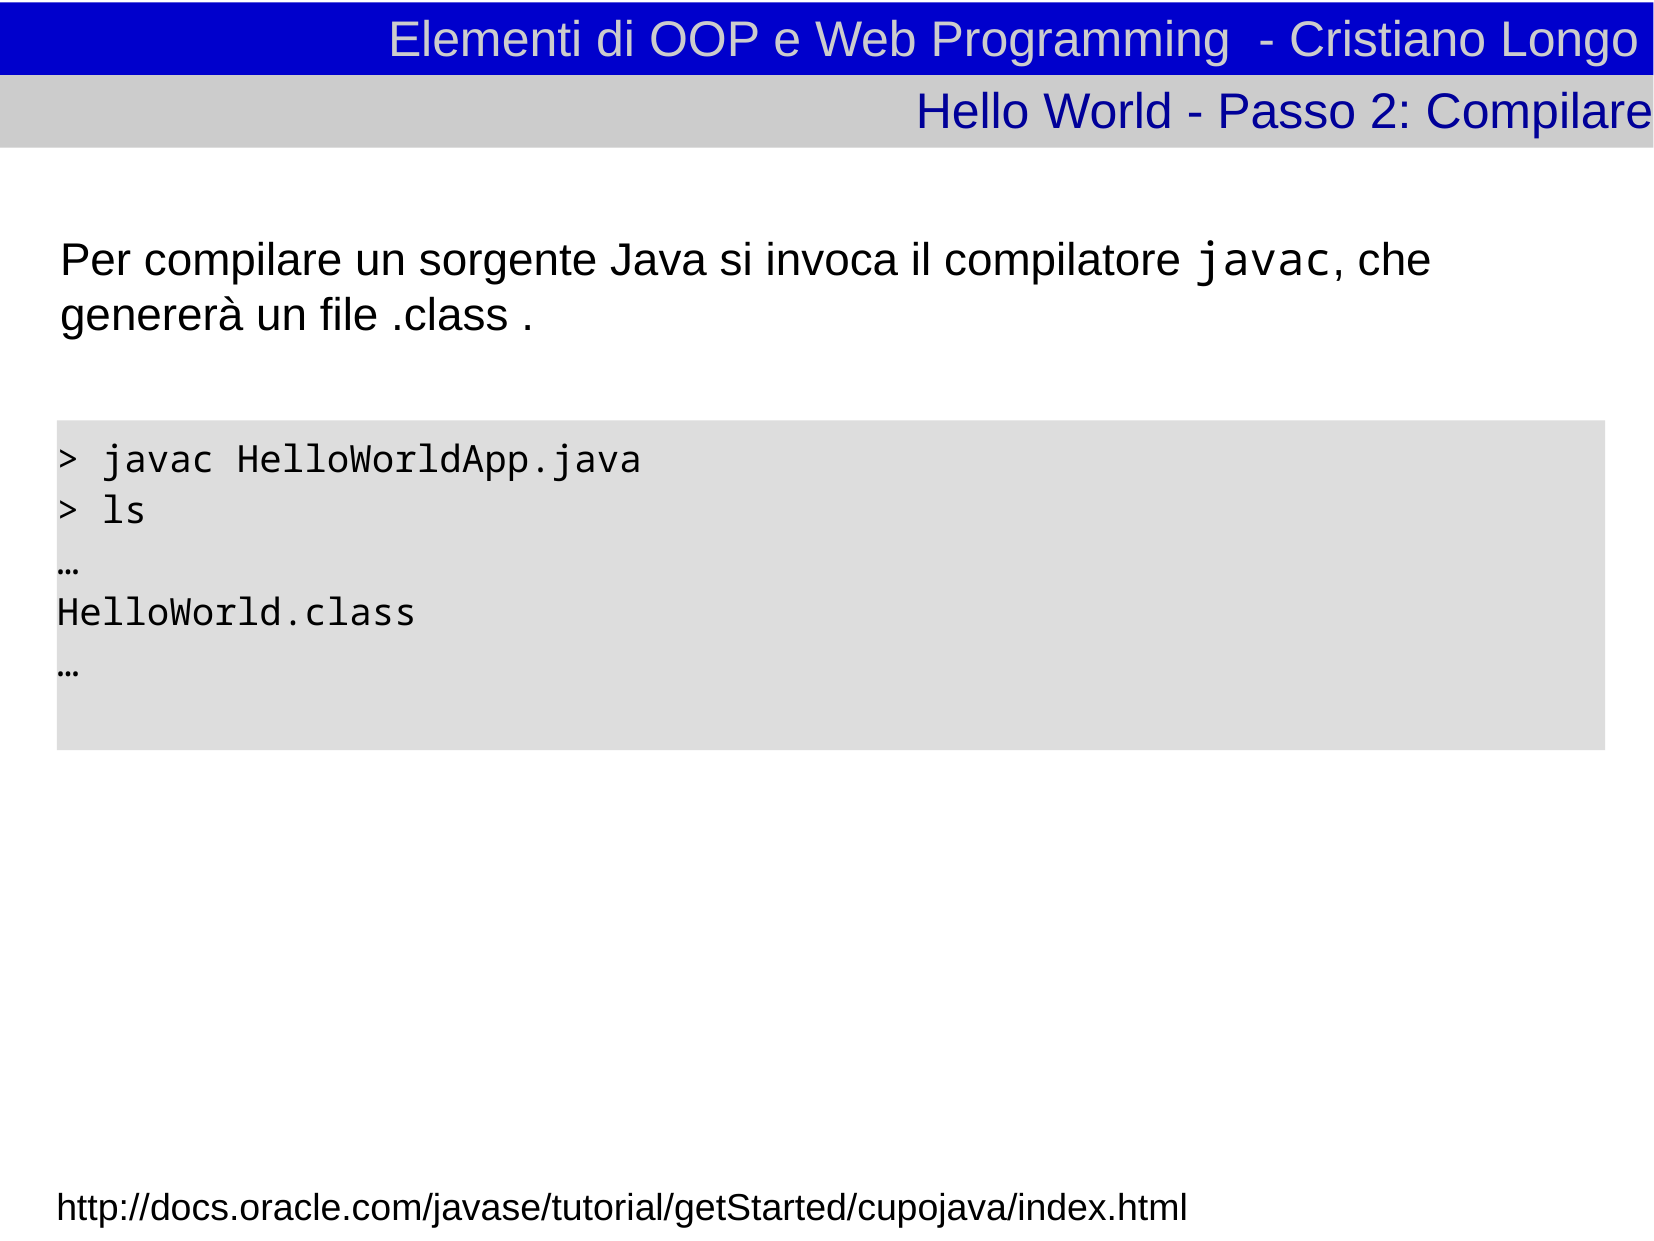

# Elementi di OOP e Web Programming - Cristiano Longo
Hello World - Passo 2: Compilare
Per compilare un sorgente Java si invoca il compilatore javac, che genererà un file .class .
> javac HelloWorldApp.java
> ls
…
HelloWorld.class
…
http://docs.oracle.com/javase/tutorial/getStarted/cupojava/index.html